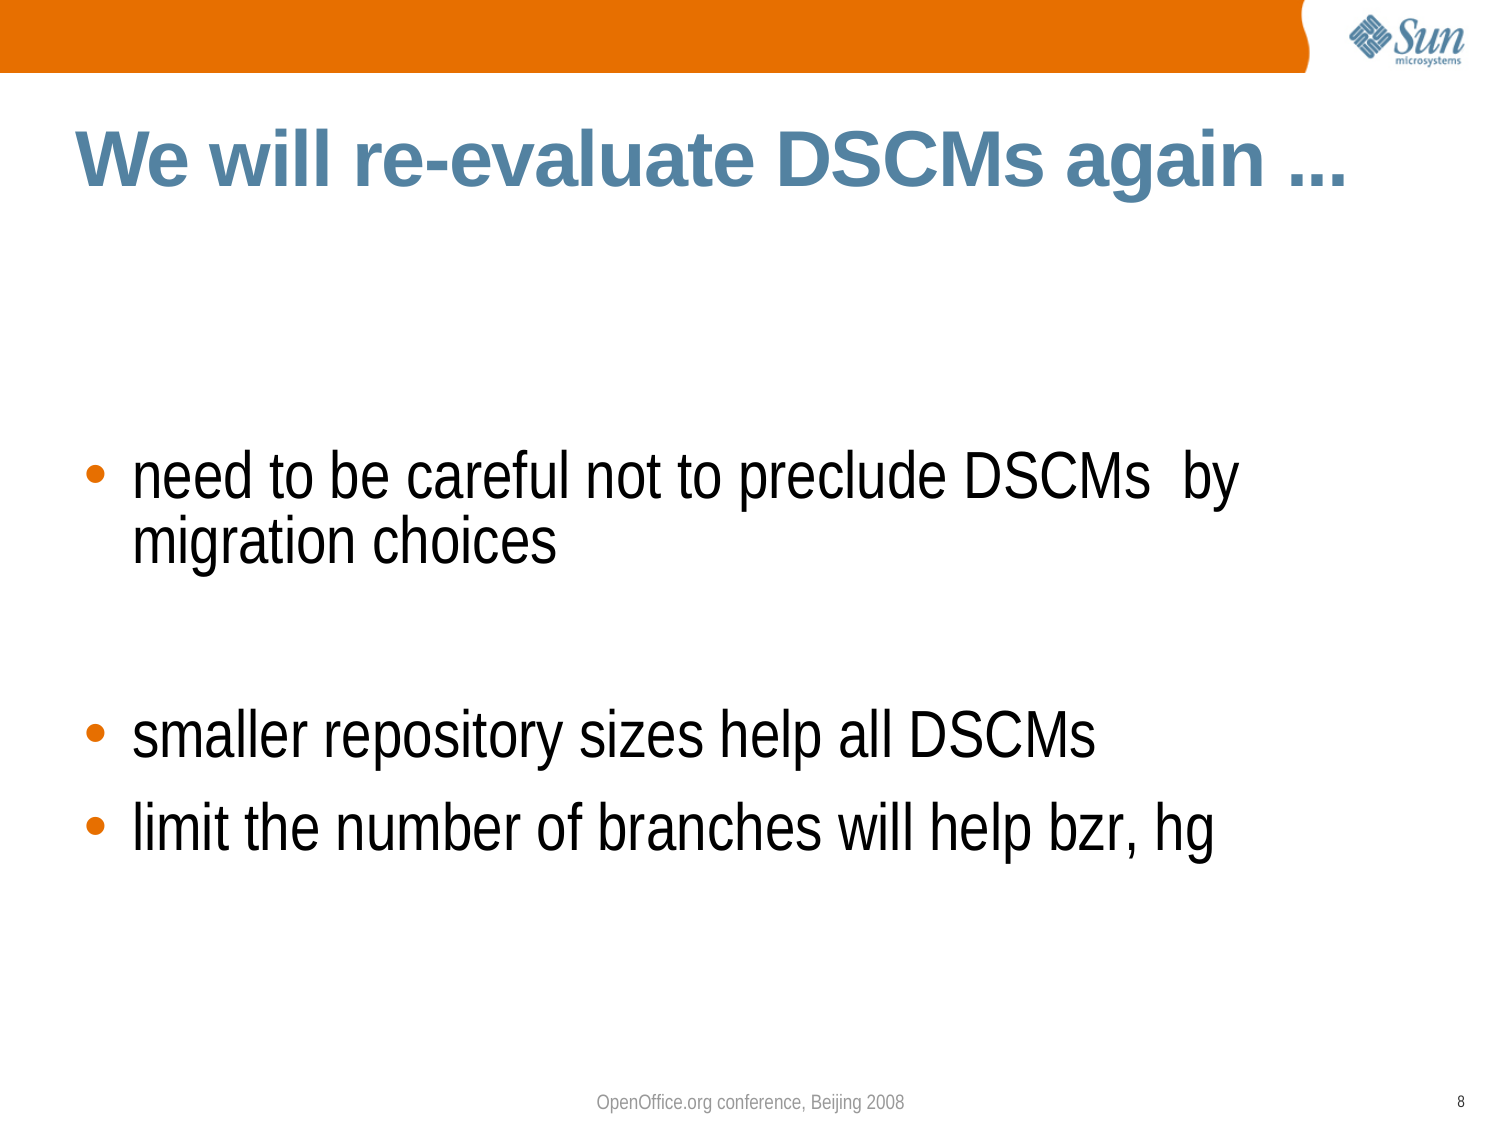

# We will re-evaluate DSCMs again ...
need to be careful not to preclude DSCMs by migration choices
smaller repository sizes help all DSCMs
limit the number of branches will help bzr, hg